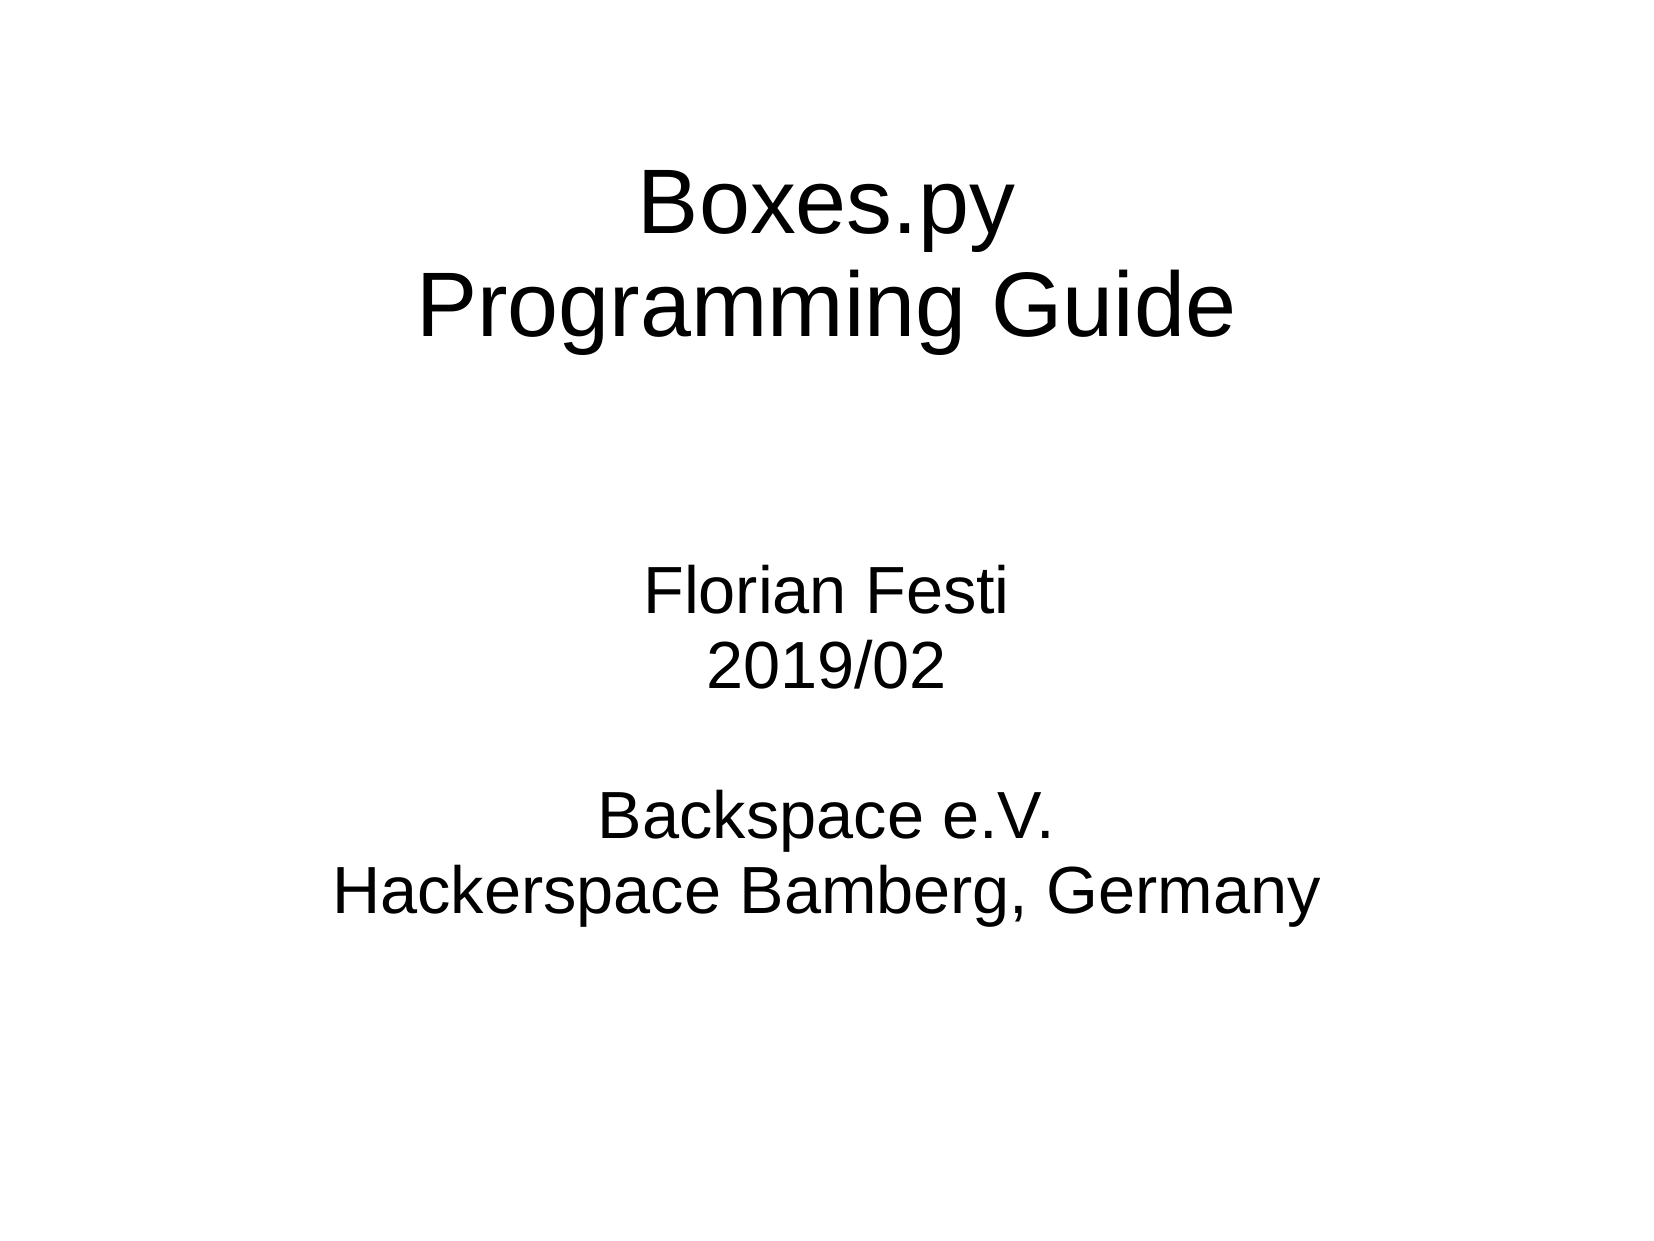

# Boxes.py Programming Guide
Florian Festi
2019/02
Backspace e.V.
Hackerspace Bamberg, Germany